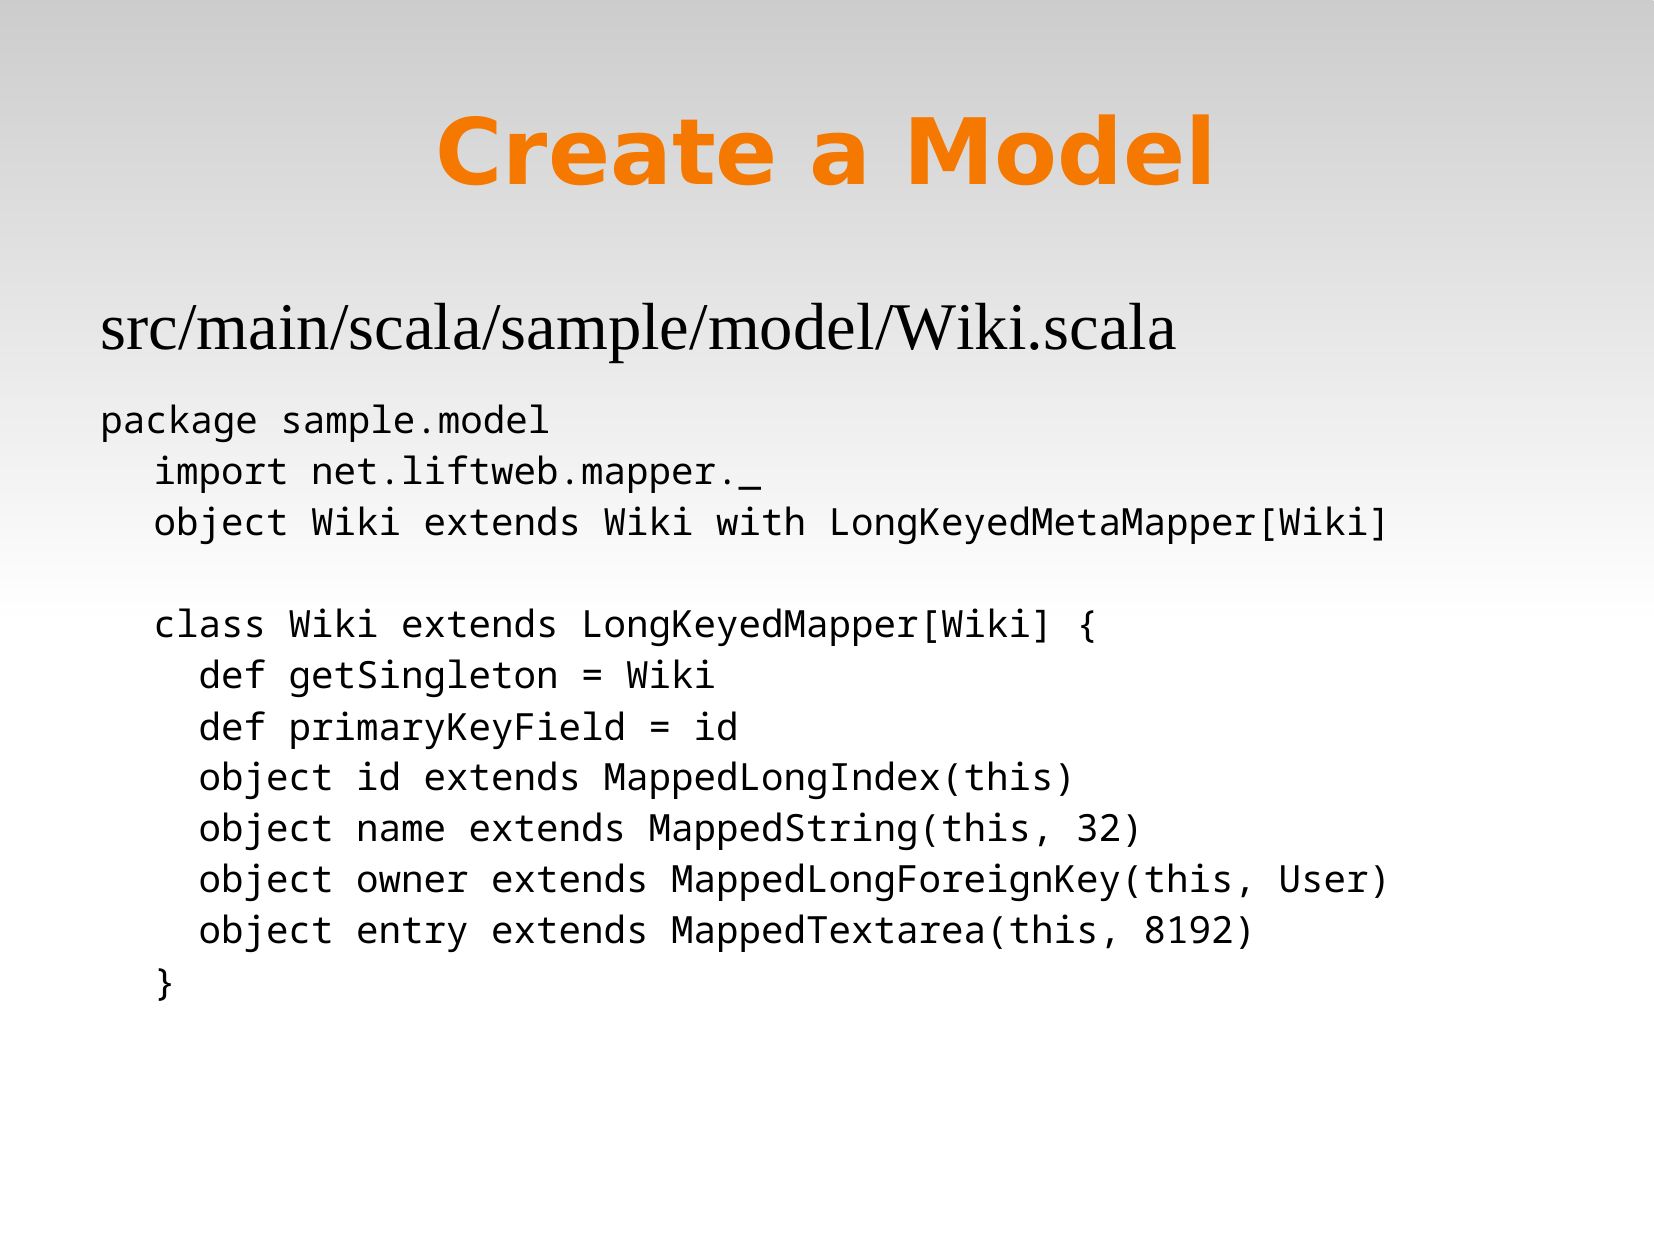

# Create a Model
src/main/scala/sample/model/Wiki.scala
package sample.model
import net.liftweb.mapper._
object Wiki extends Wiki with LongKeyedMetaMapper[Wiki]
class Wiki extends LongKeyedMapper[Wiki] {
 def getSingleton = Wiki
 def primaryKeyField = id
 object id extends MappedLongIndex(this)
 object name extends MappedString(this, 32)
 object owner extends MappedLongForeignKey(this, User)
 object entry extends MappedTextarea(this, 8192)
}